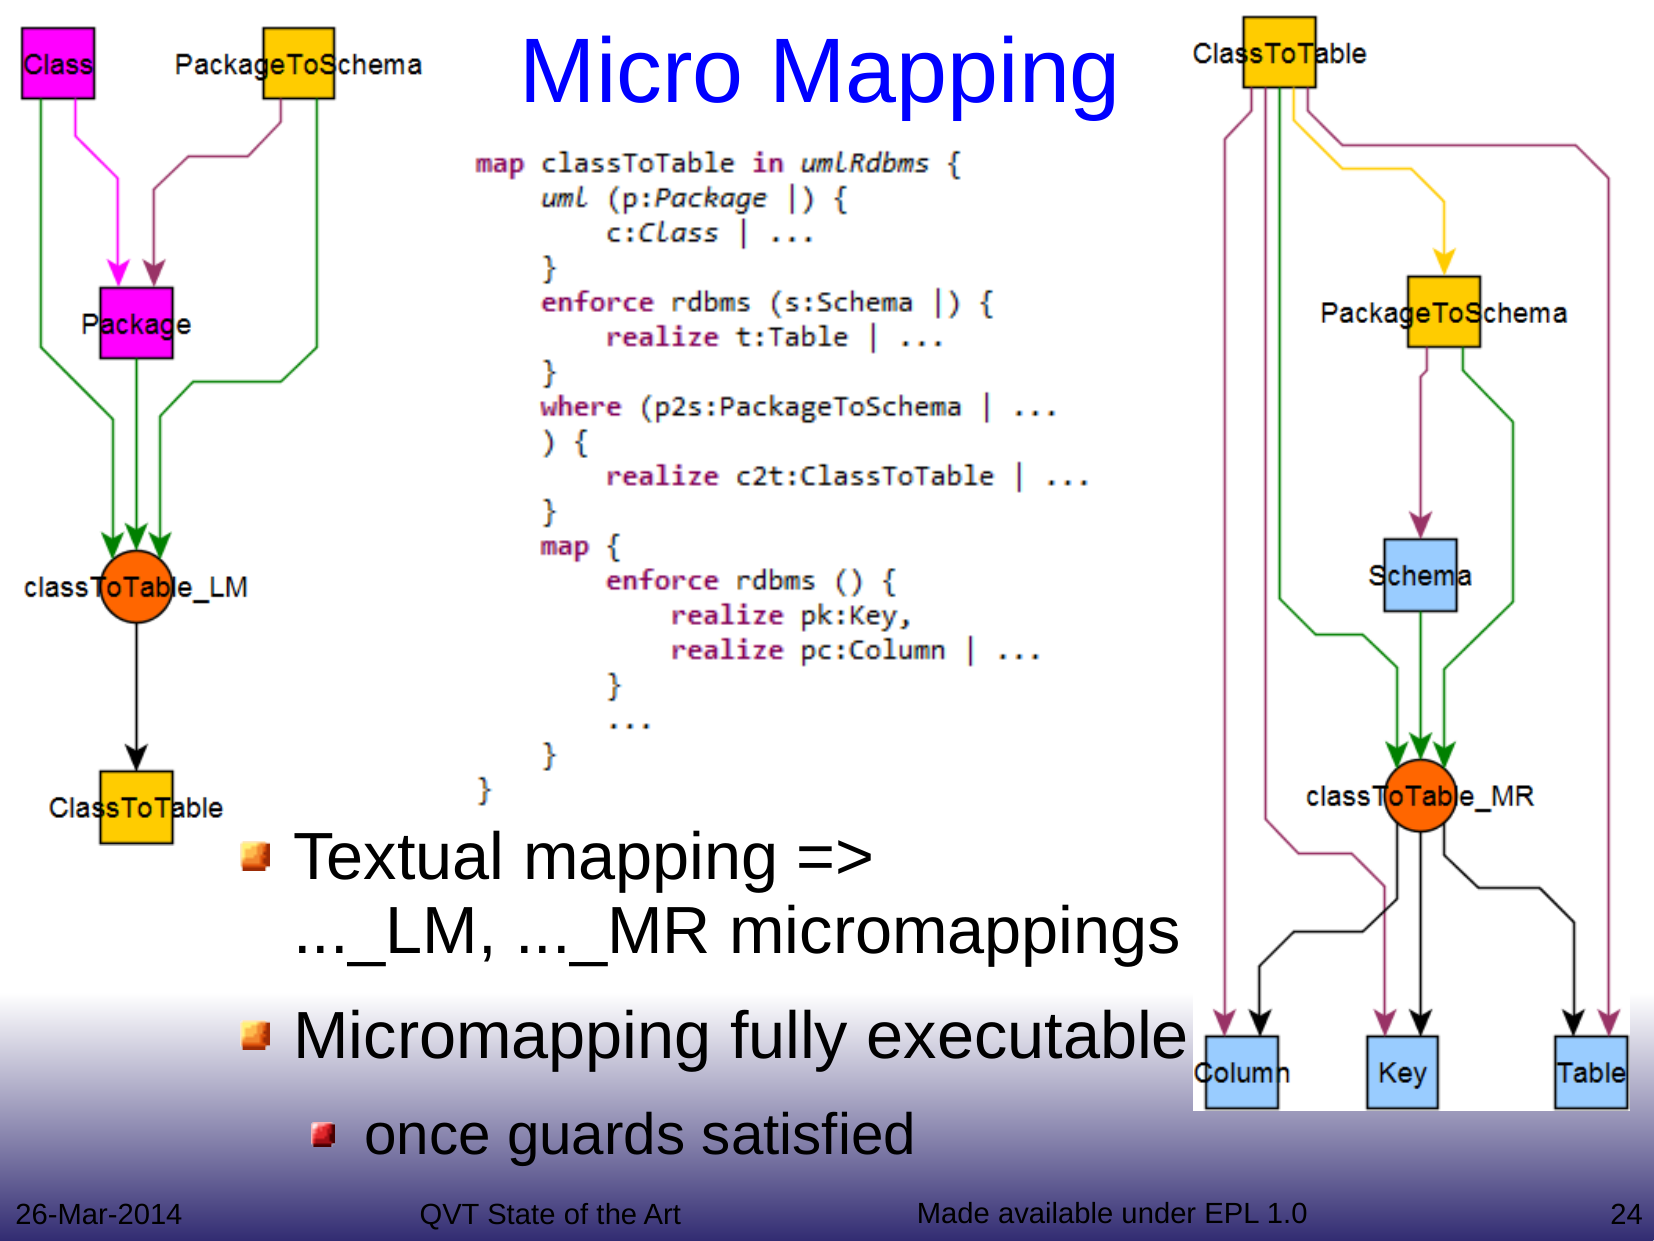

# Micro Mapping
Textual mapping =>
..._LM, ..._MR micromappings
Micromapping fully executable
once guards satisfied
26-Mar-2014
QVT State of the Art
24